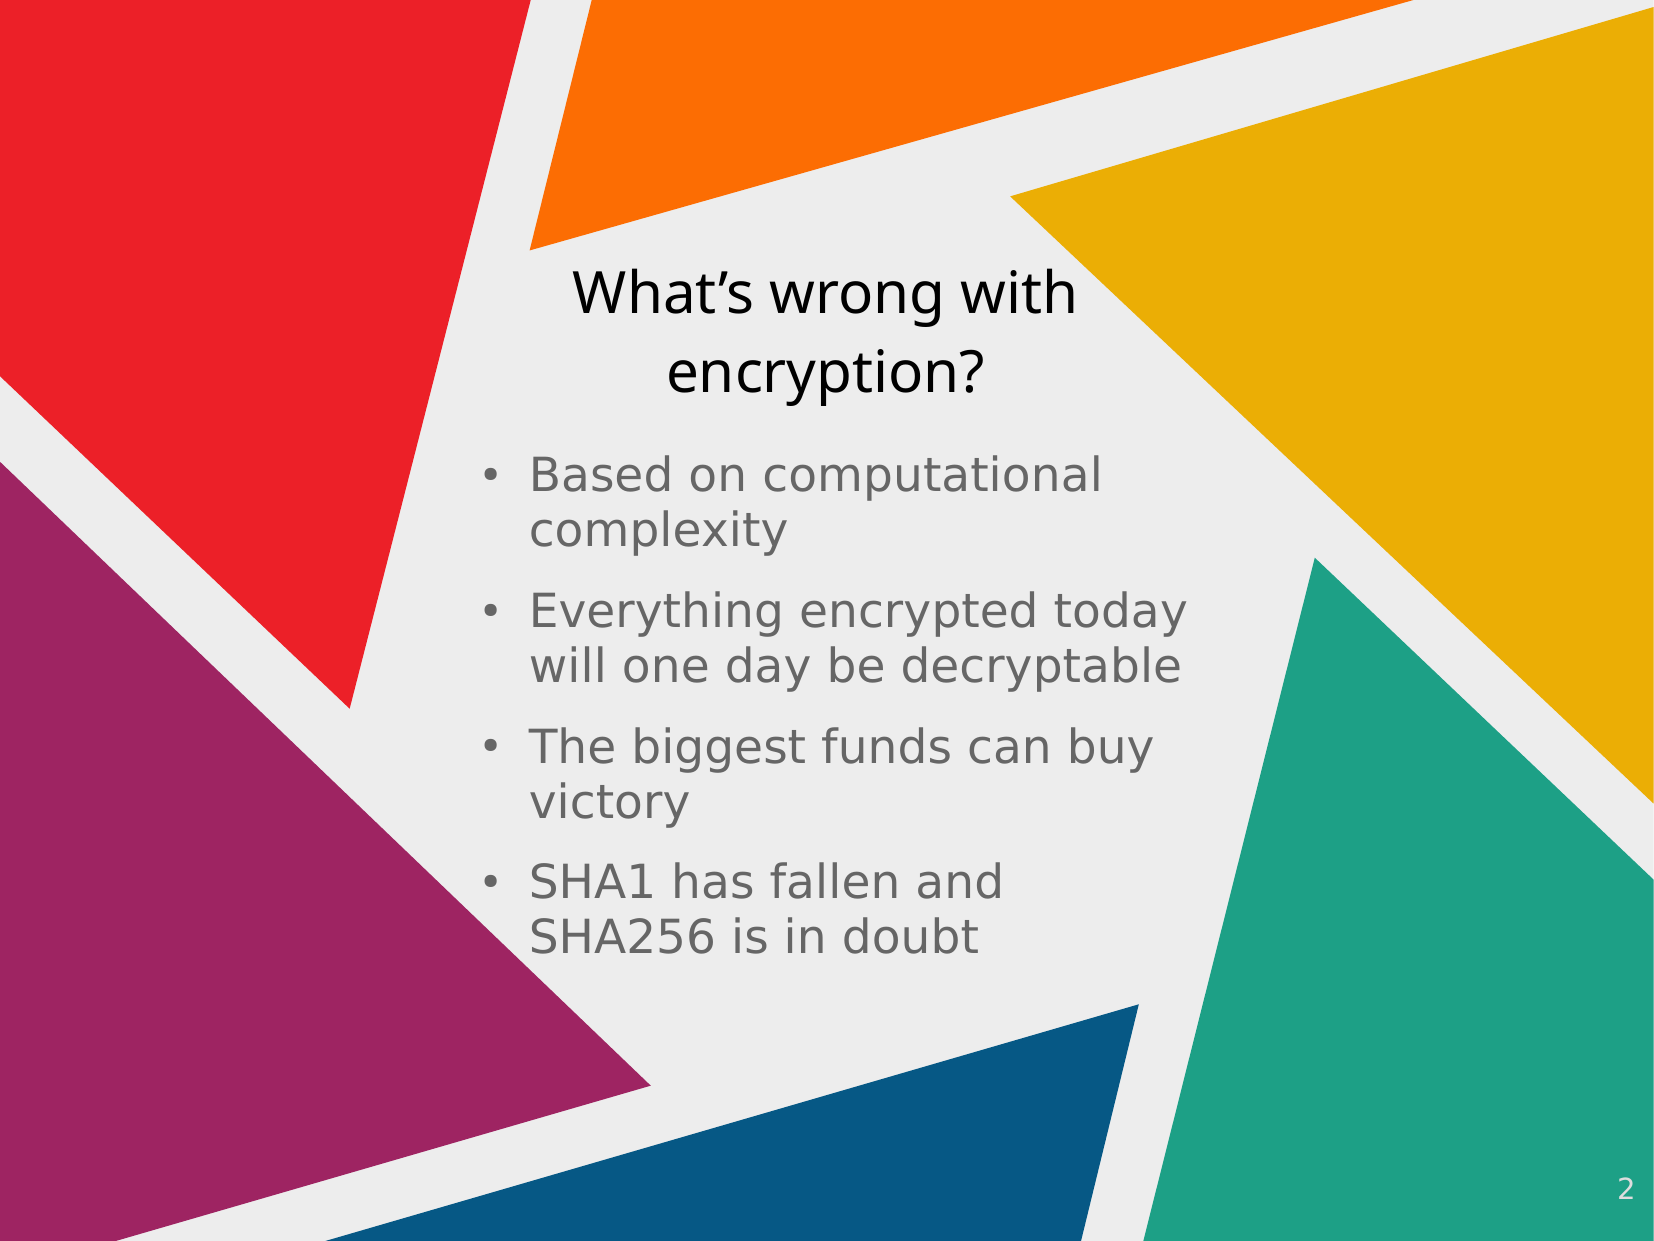

# What’s wrong with encryption?
Based on computational complexity
Everything encrypted today will one day be decryptable
The biggest funds can buy victory
SHA1 has fallen and SHA256 is in doubt
2